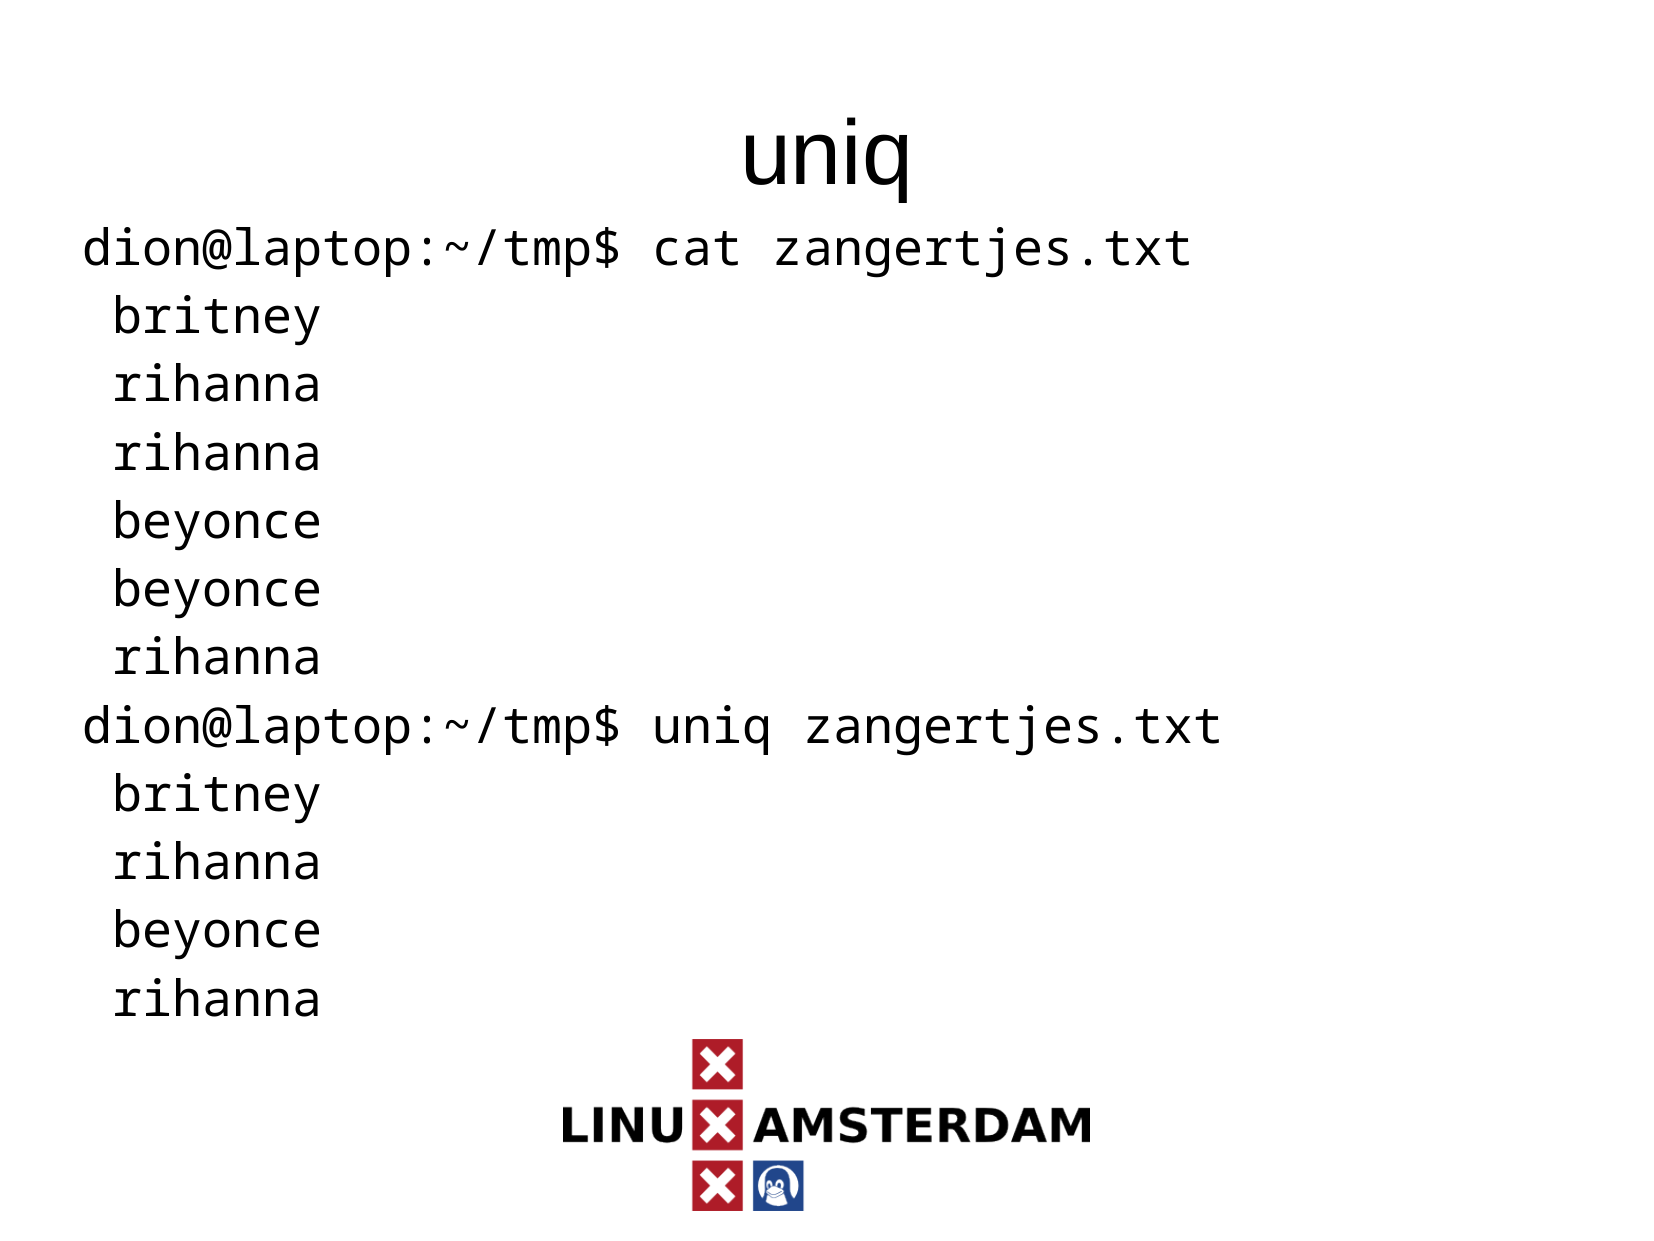

# uniq
dion@laptop:~/tmp$ cat zangertjes.txt
 britney
 rihanna
 rihanna
 beyonce
 beyonce
 rihanna
dion@laptop:~/tmp$ uniq zangertjes.txt
 britney
 rihanna
 beyonce
 rihanna